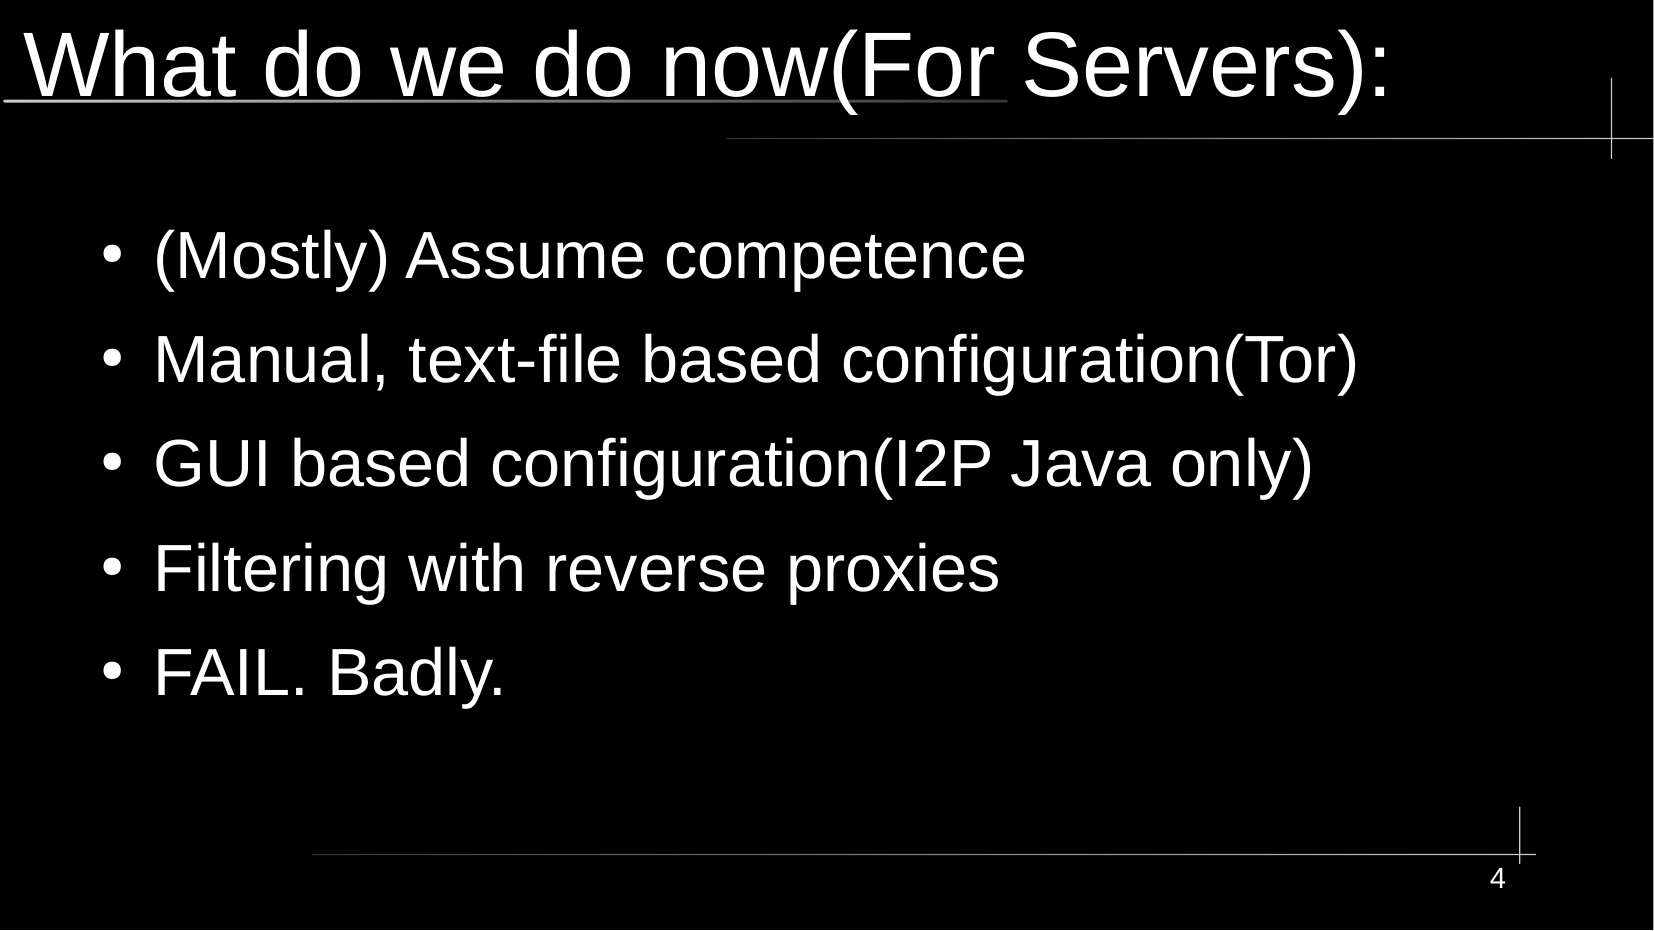

# What do we do now(For Servers):
(Mostly) Assume competence
Manual, text-file based configuration(Tor)
GUI based configuration(I2P Java only)
Filtering with reverse proxies
FAIL. Badly.
4